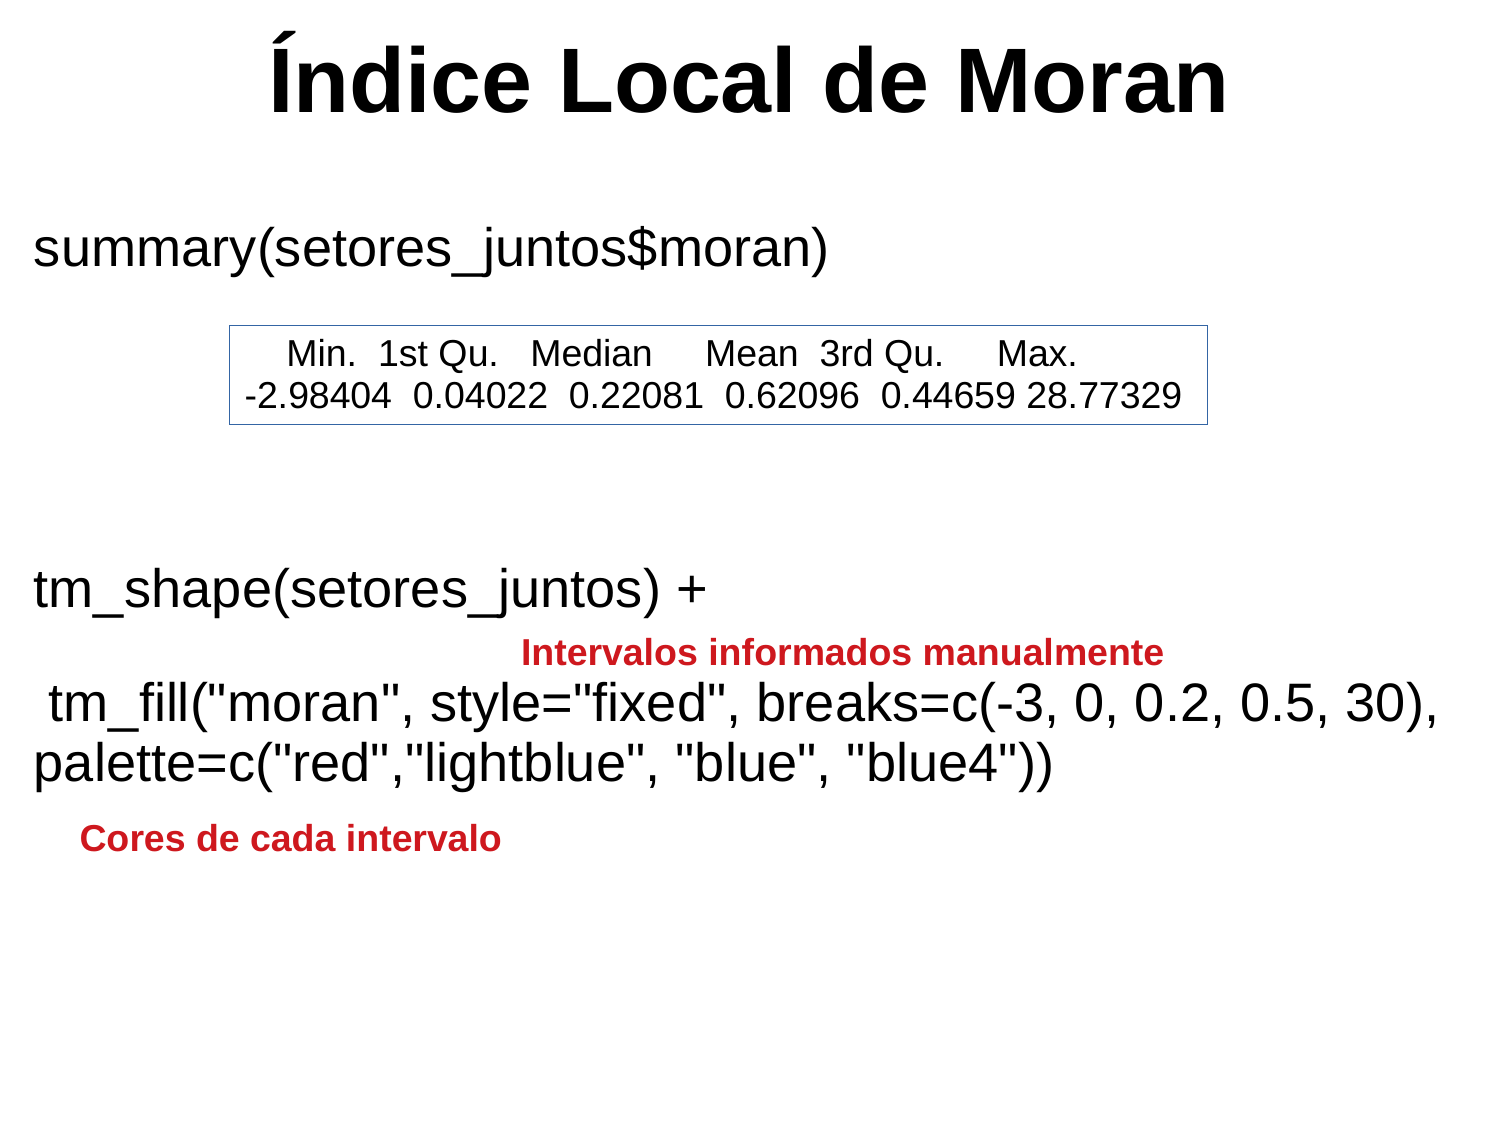

# Índice Local de Moran
summary(setores_juntos$moran)
tm_shape(setores_juntos) +
 tm_fill("moran", style="fixed", breaks=c(-3, 0, 0.2, 0.5, 30), palette=c("red","lightblue", "blue", "blue4"))
 Min. 1st Qu. Median Mean 3rd Qu. Max.
-2.98404 0.04022 0.22081 0.62096 0.44659 28.77329
Intervalos informados manualmente
Cores de cada intervalo